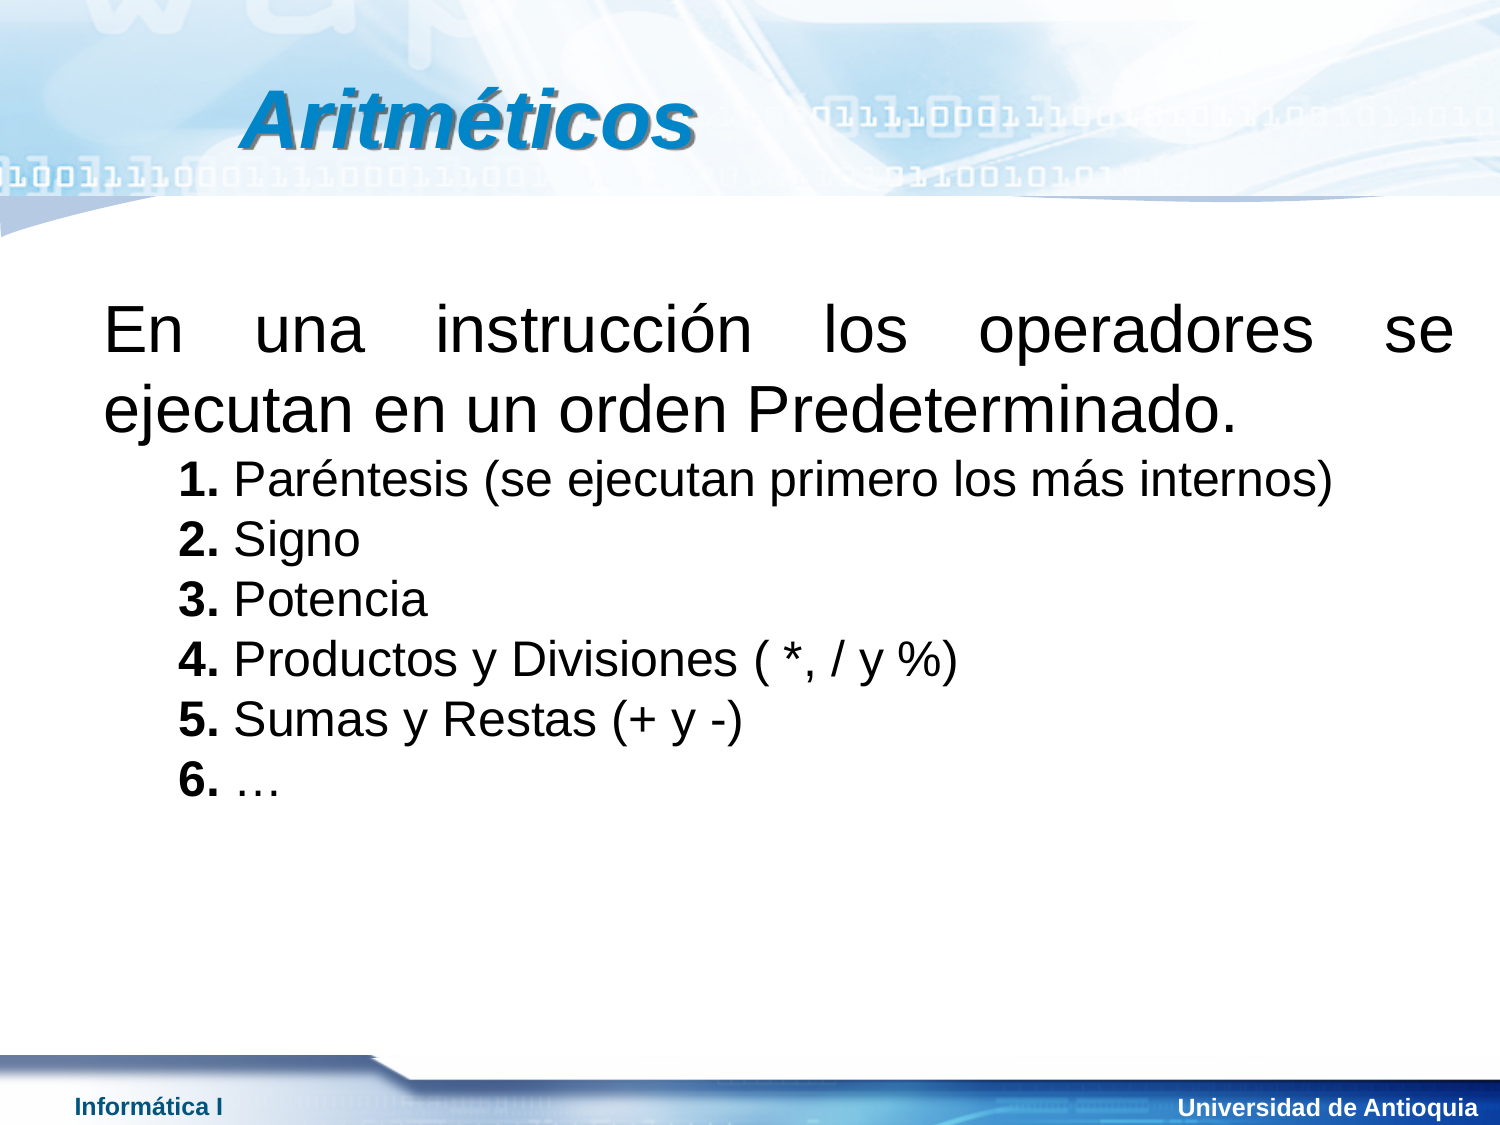

# Aritméticos
En una instrucción los operadores se ejecutan en un orden Predeterminado.
1. Paréntesis (se ejecutan primero los más internos)
2. Signo
3. Potencia
4. Productos y Divisiones ( *, / y %)
5. Sumas y Restas (+ y -)
6. …